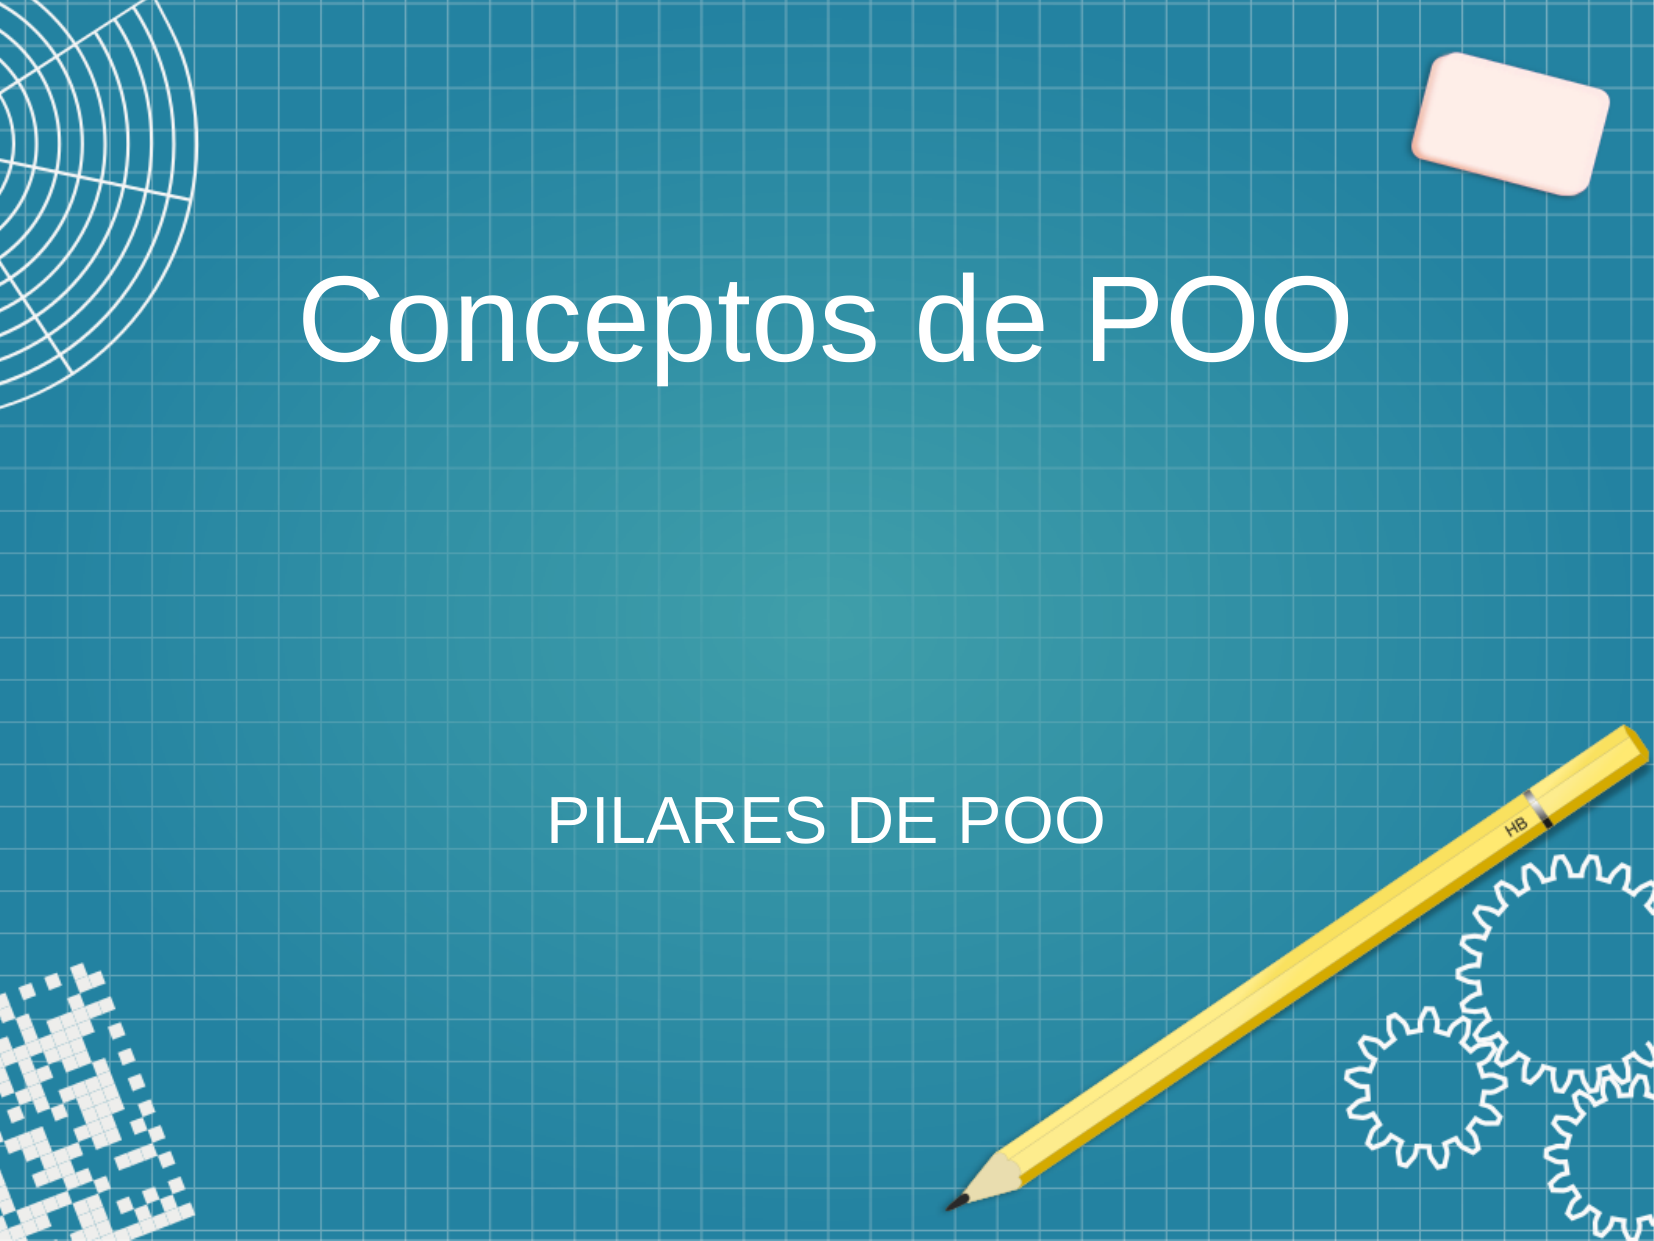

# Conceptos de POO
PILARES DE POO